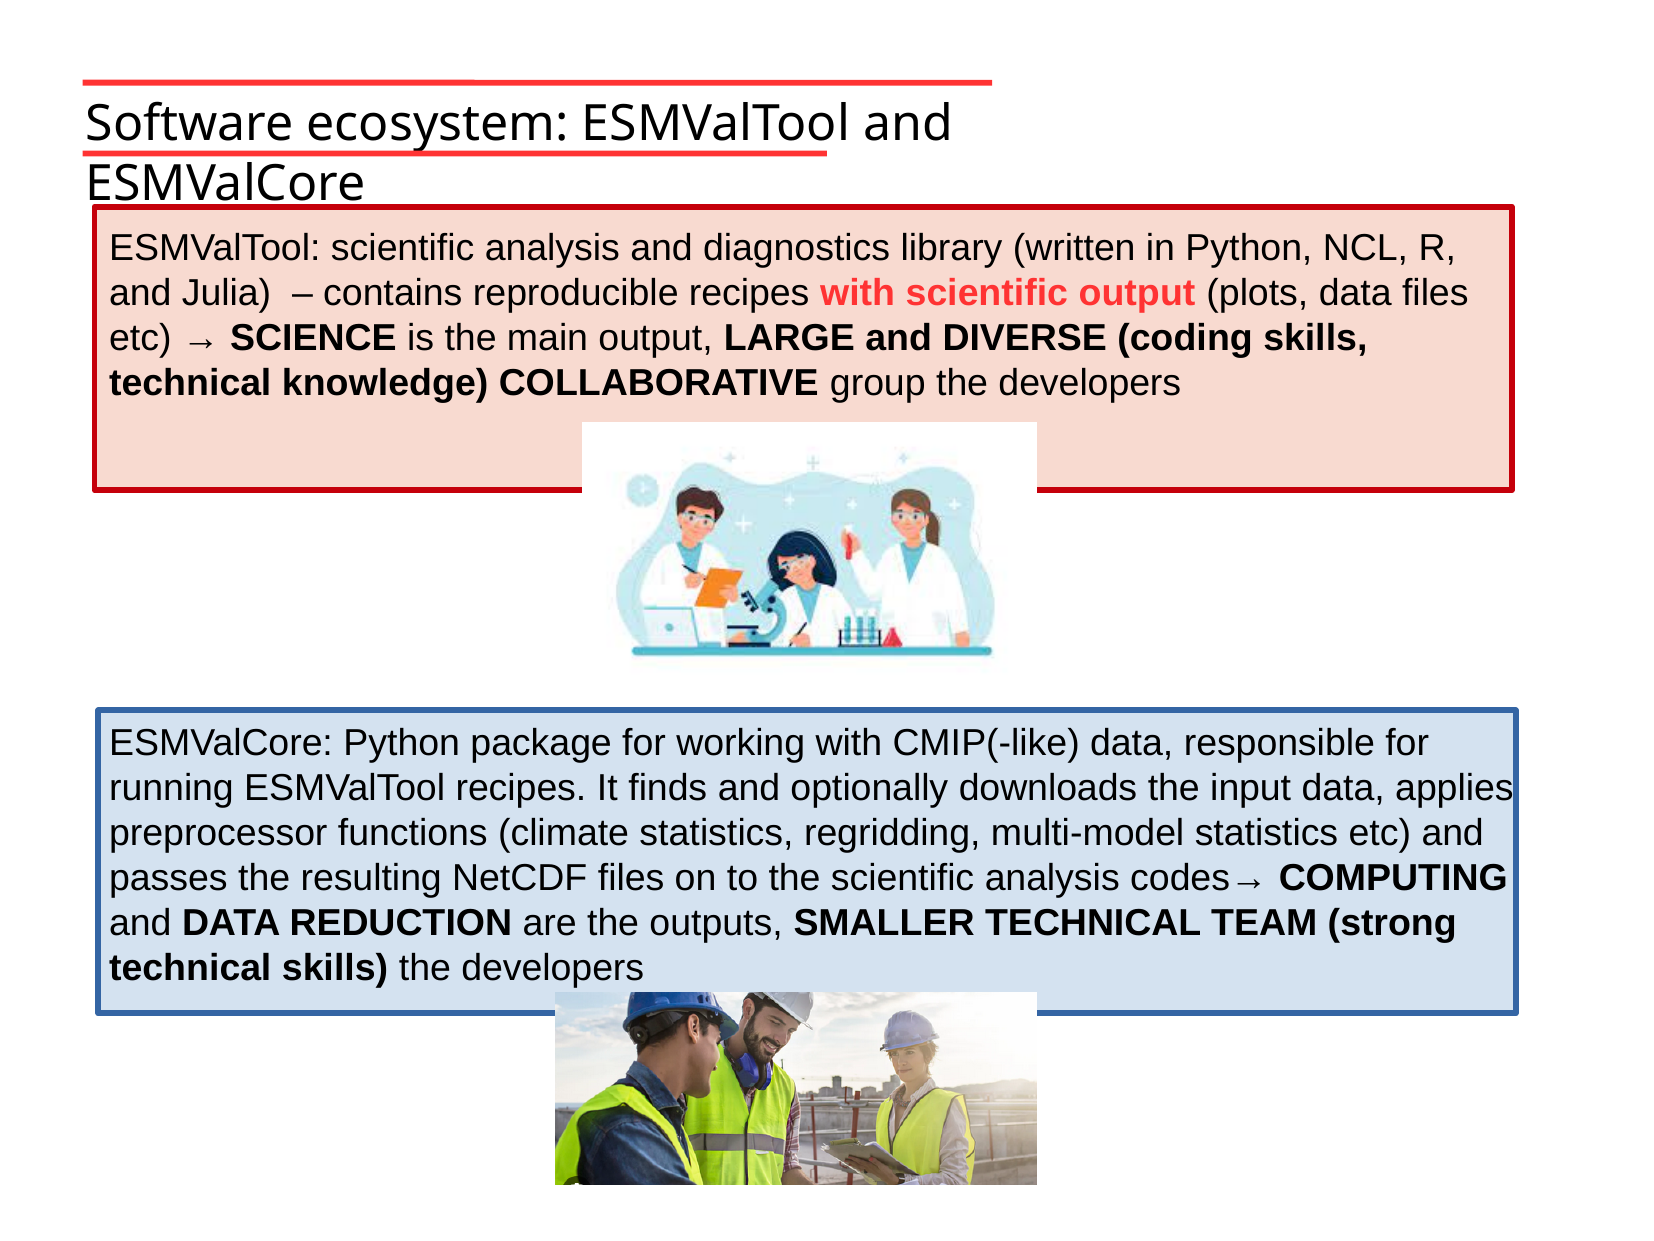

Software ecosystem: ESMValTool and ESMValCore
ESMValTool: scientific analysis and diagnostics library (written in Python, NCL, R, and Julia) – contains reproducible recipes with scientific output (plots, data files etc) → SCIENCE is the main output, LARGE and DIVERSE (coding skills, technical knowledge) COLLABORATIVE group the developers
ESMValCore: Python package for working with CMIP(-like) data, responsible for running ESMValTool recipes. It finds and optionally downloads the input data, applies preprocessor functions (climate statistics, regridding, multi-model statistics etc) and passes the resulting NetCDF files on to the scientific analysis codes→ COMPUTING and DATA REDUCTION are the outputs, SMALLER TECHNICAL TEAM (strong technical skills) the developers